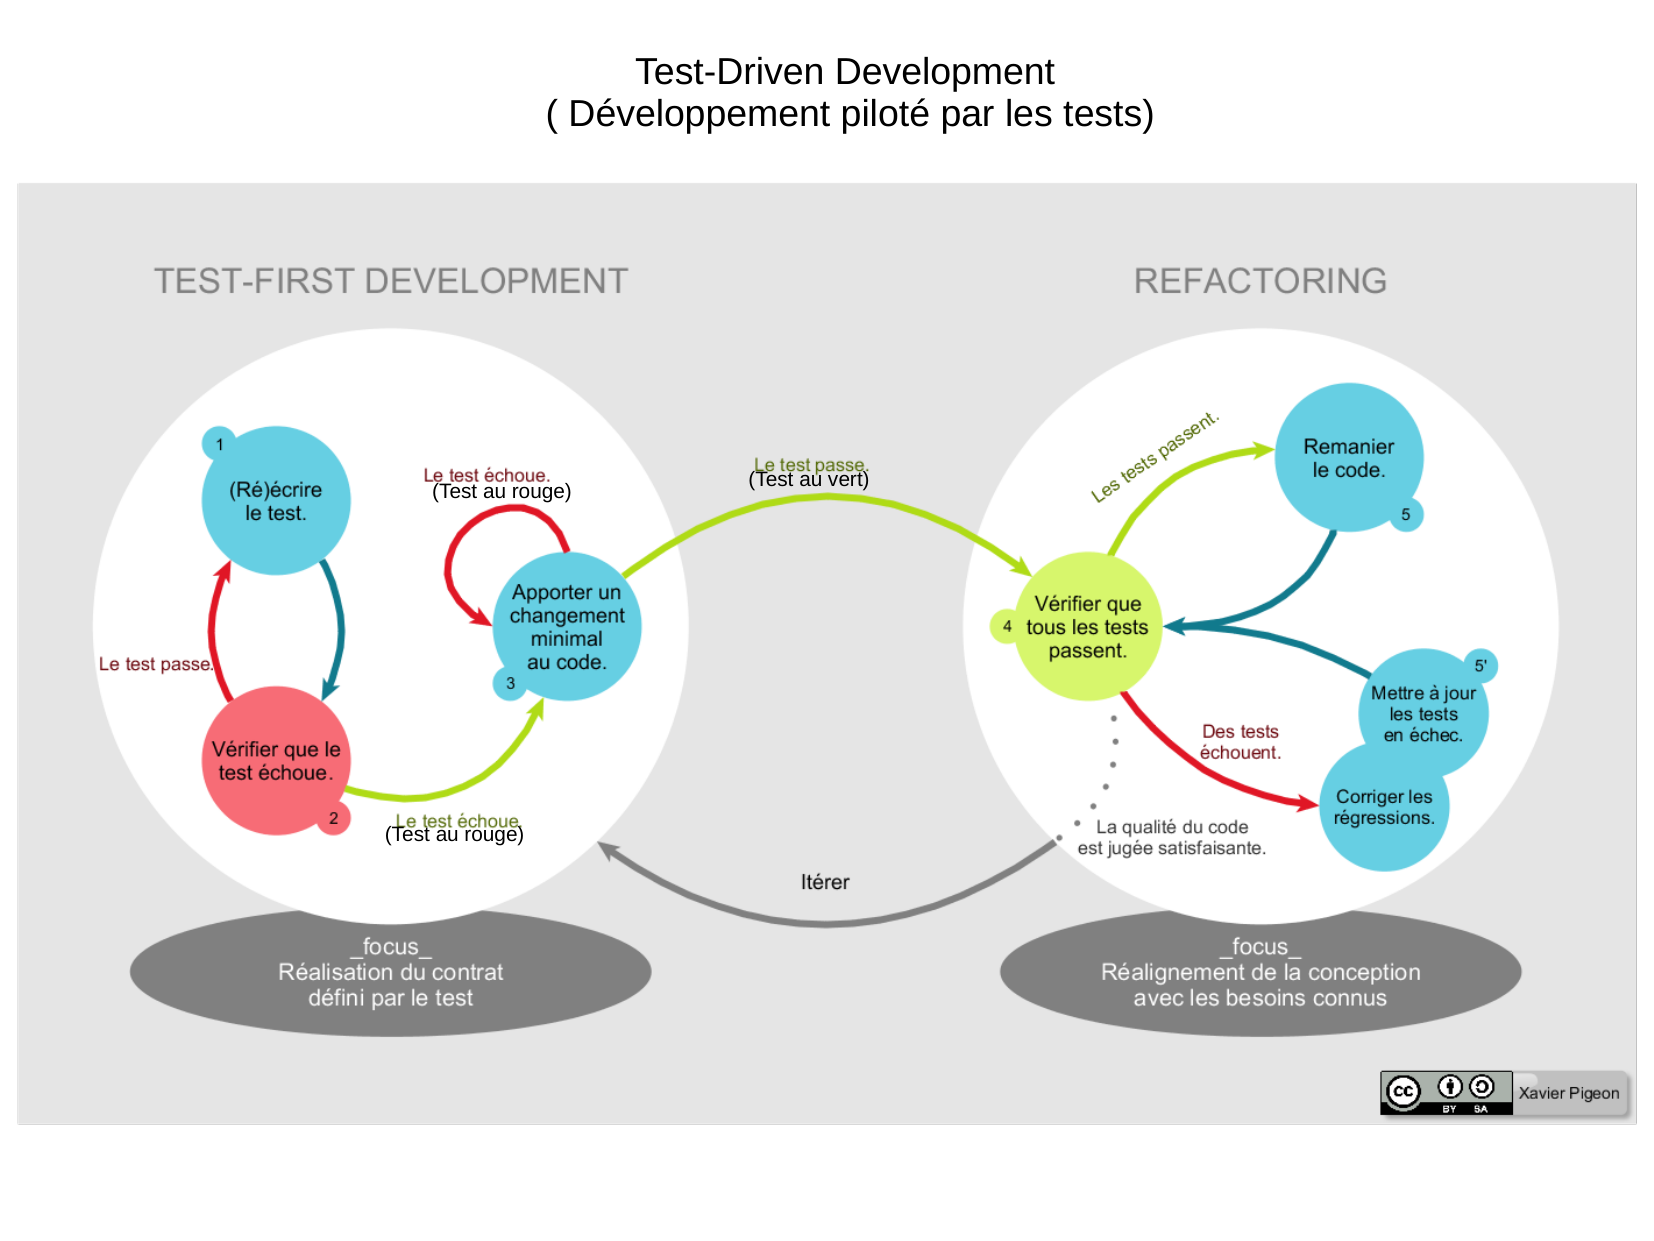

Test-Driven Development
( Développement piloté par les tests)
(Test au vert)
(Test au rouge)
(Test au rouge)